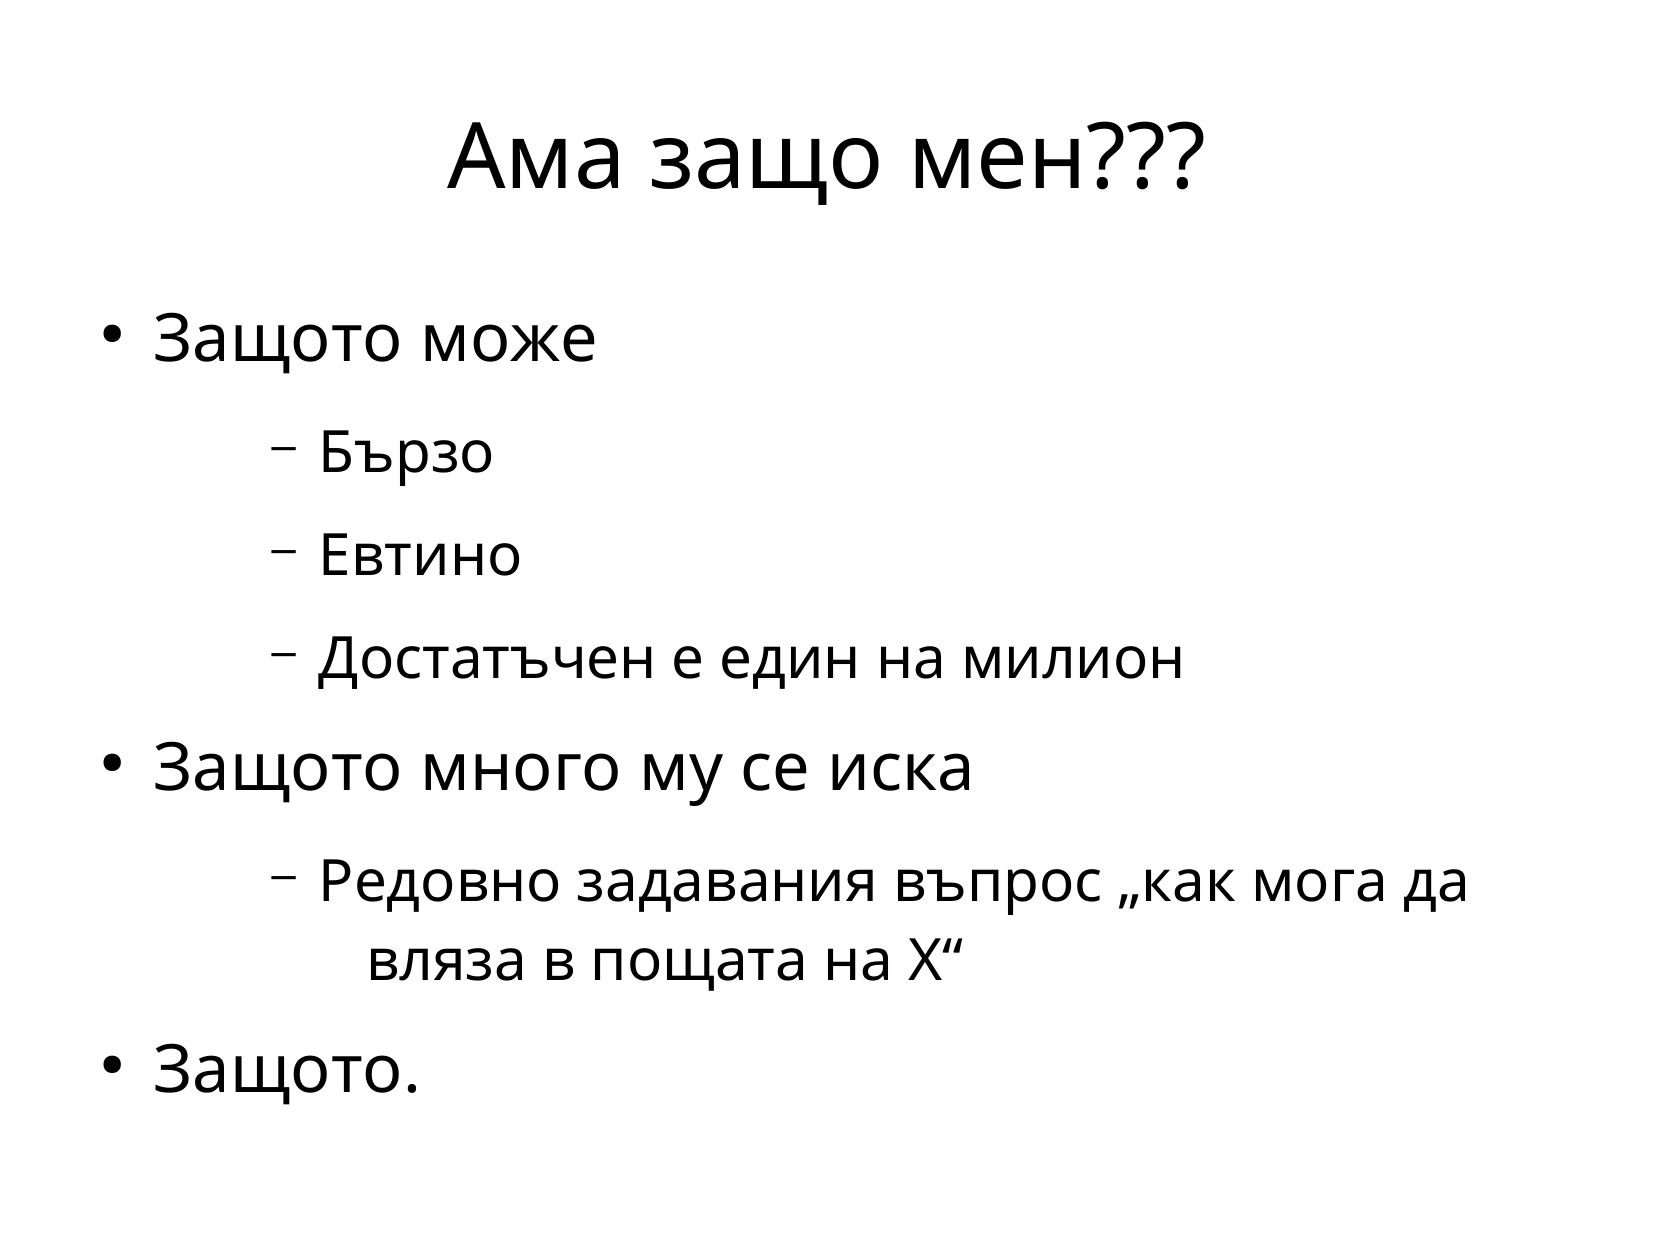

# Ама защо мен???
Защото може
Бързо
Евтино
Достатъчен е един на милион
Защото много му се иска
Редовно задавания въпрос „как мога да вляза в пощата на X“
Защото.